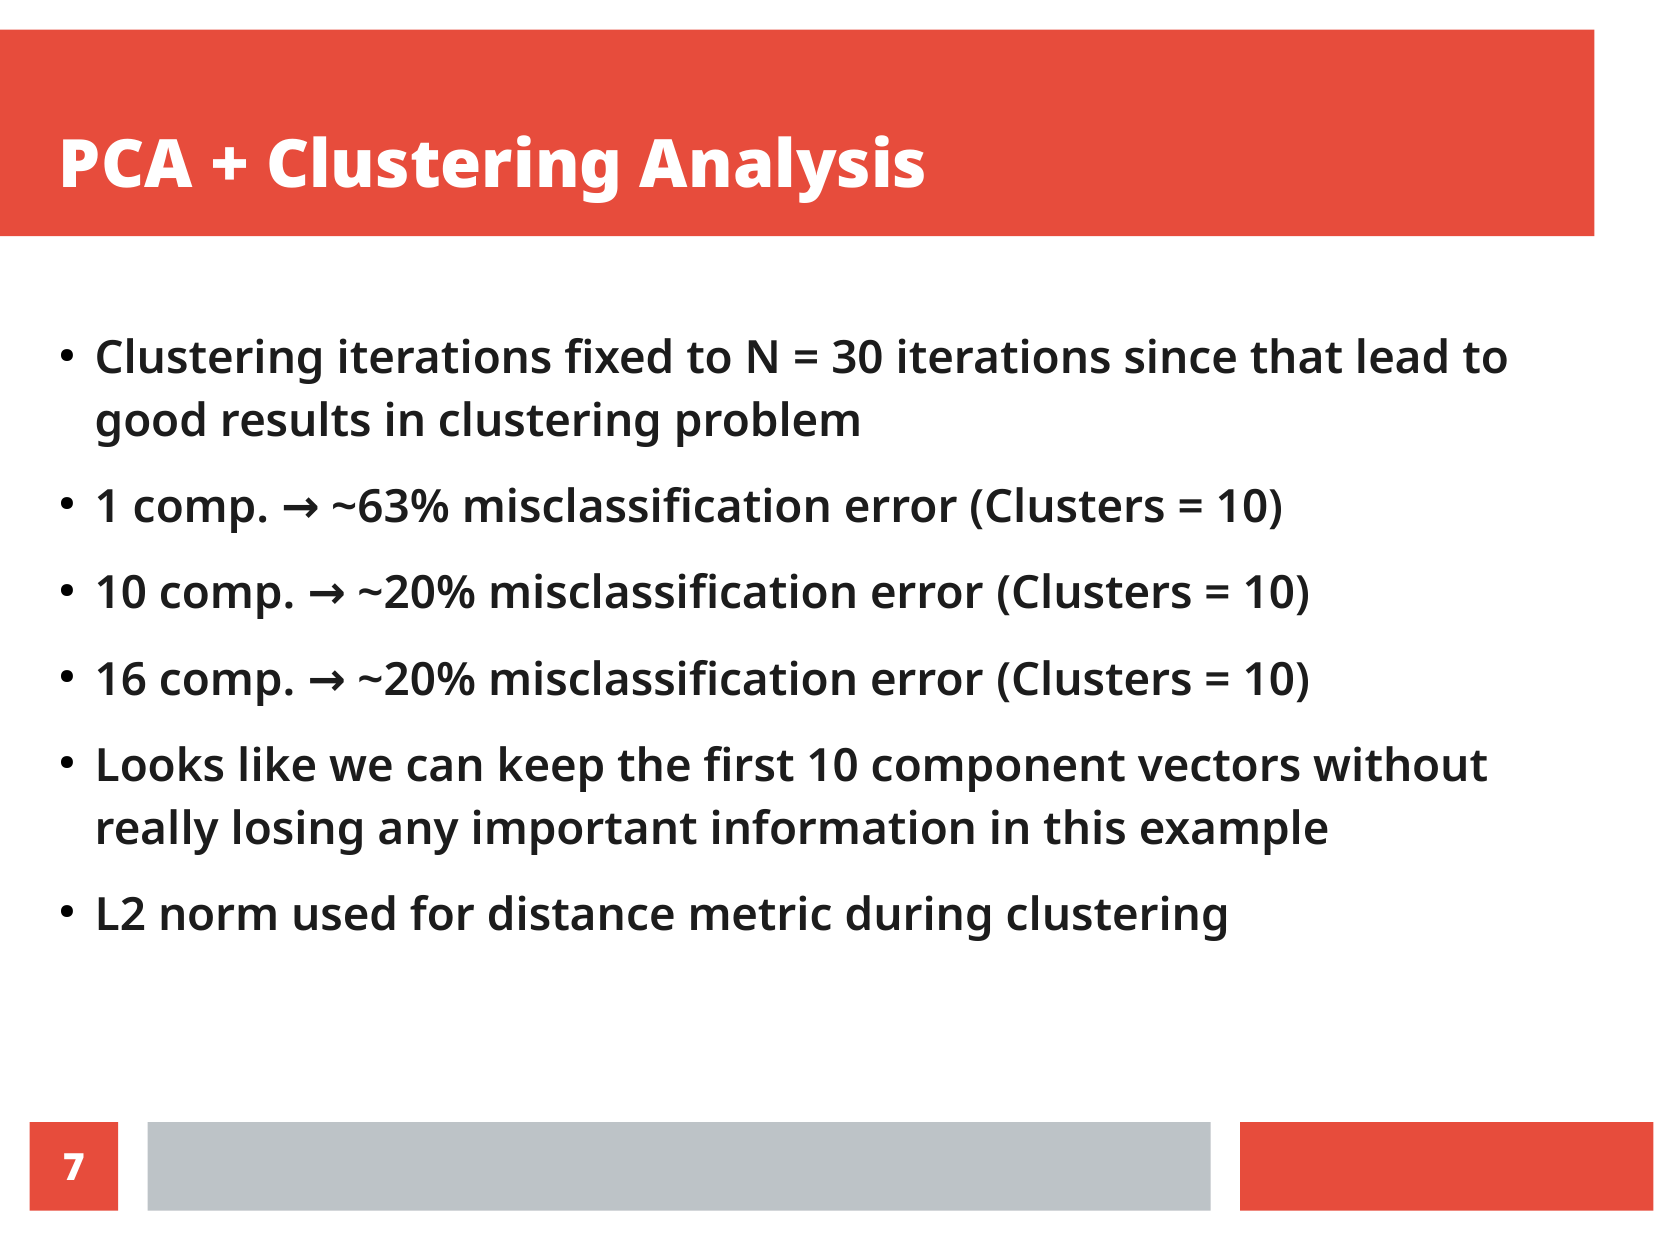

# PCA + Clustering Analysis
Clustering iterations fixed to N = 30 iterations since that lead to good results in clustering problem
1 comp. → ~63% misclassification error (Clusters = 10)
10 comp. → ~20% misclassification error (Clusters = 10)
16 comp. → ~20% misclassification error (Clusters = 10)
Looks like we can keep the first 10 component vectors without really losing any important information in this example
L2 norm used for distance metric during clustering
7